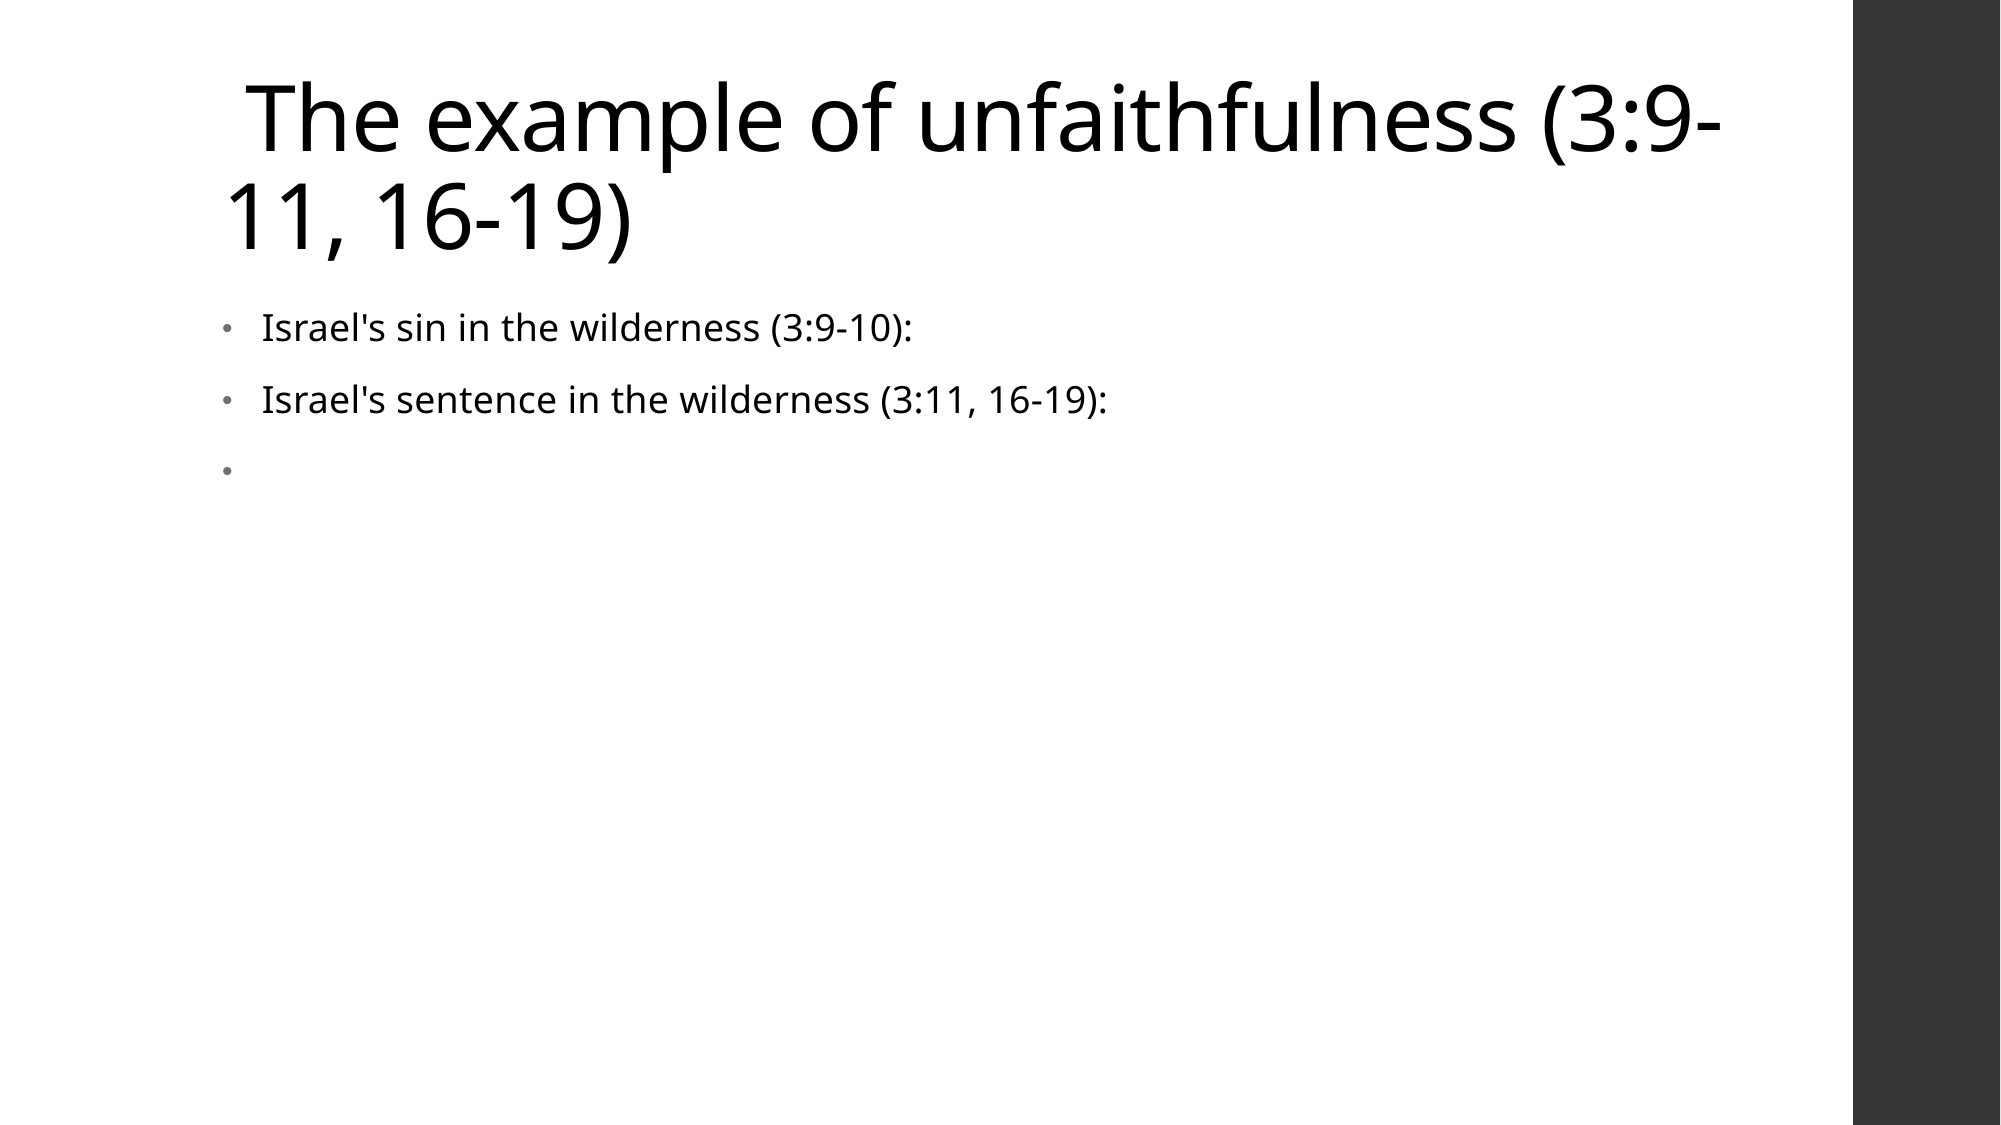

# The example of unfaithfulness (3:9-11, 16-19)
 Israel's sin in the wilderness (3:9-10):
 Israel's sentence in the wilderness (3:11, 16-19):